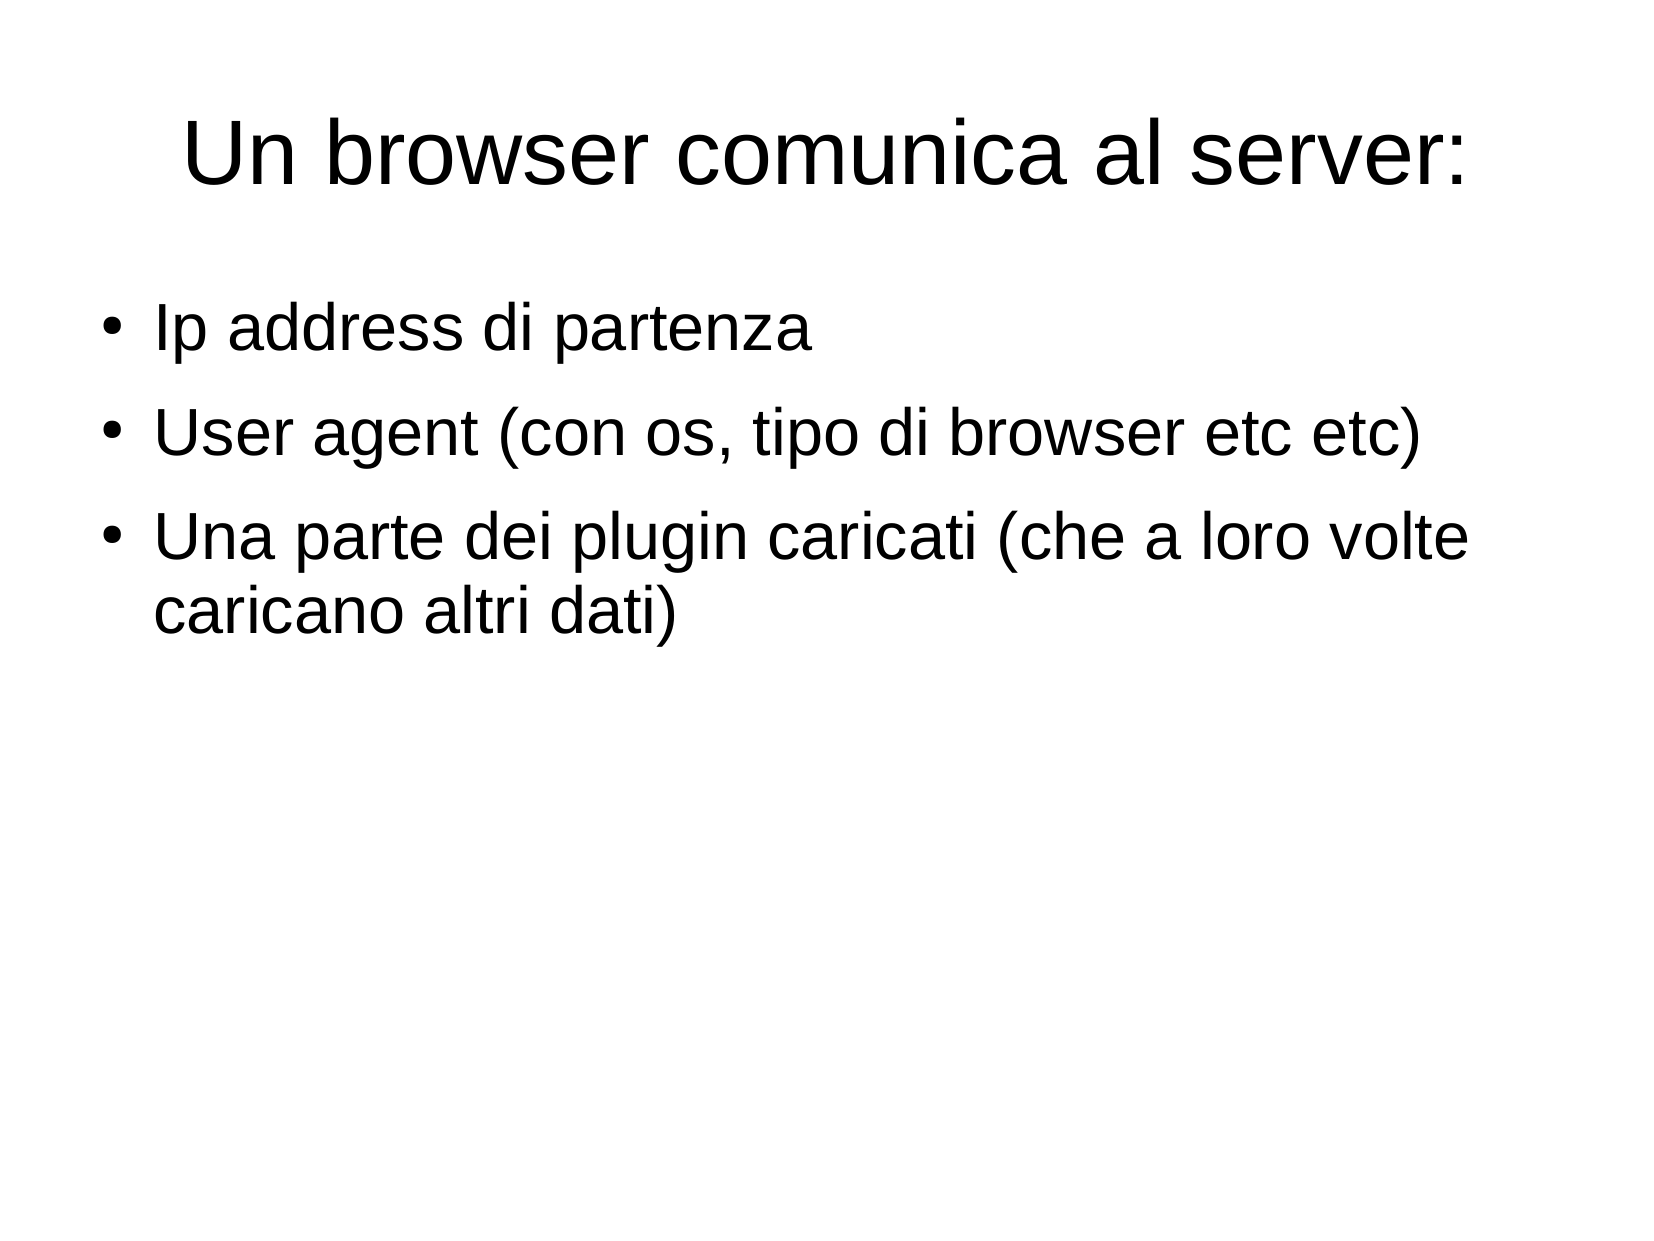

# Un browser comunica al server:
Ip address di partenza
User agent (con os, tipo di browser etc etc)
Una parte dei plugin caricati (che a loro volte caricano altri dati)